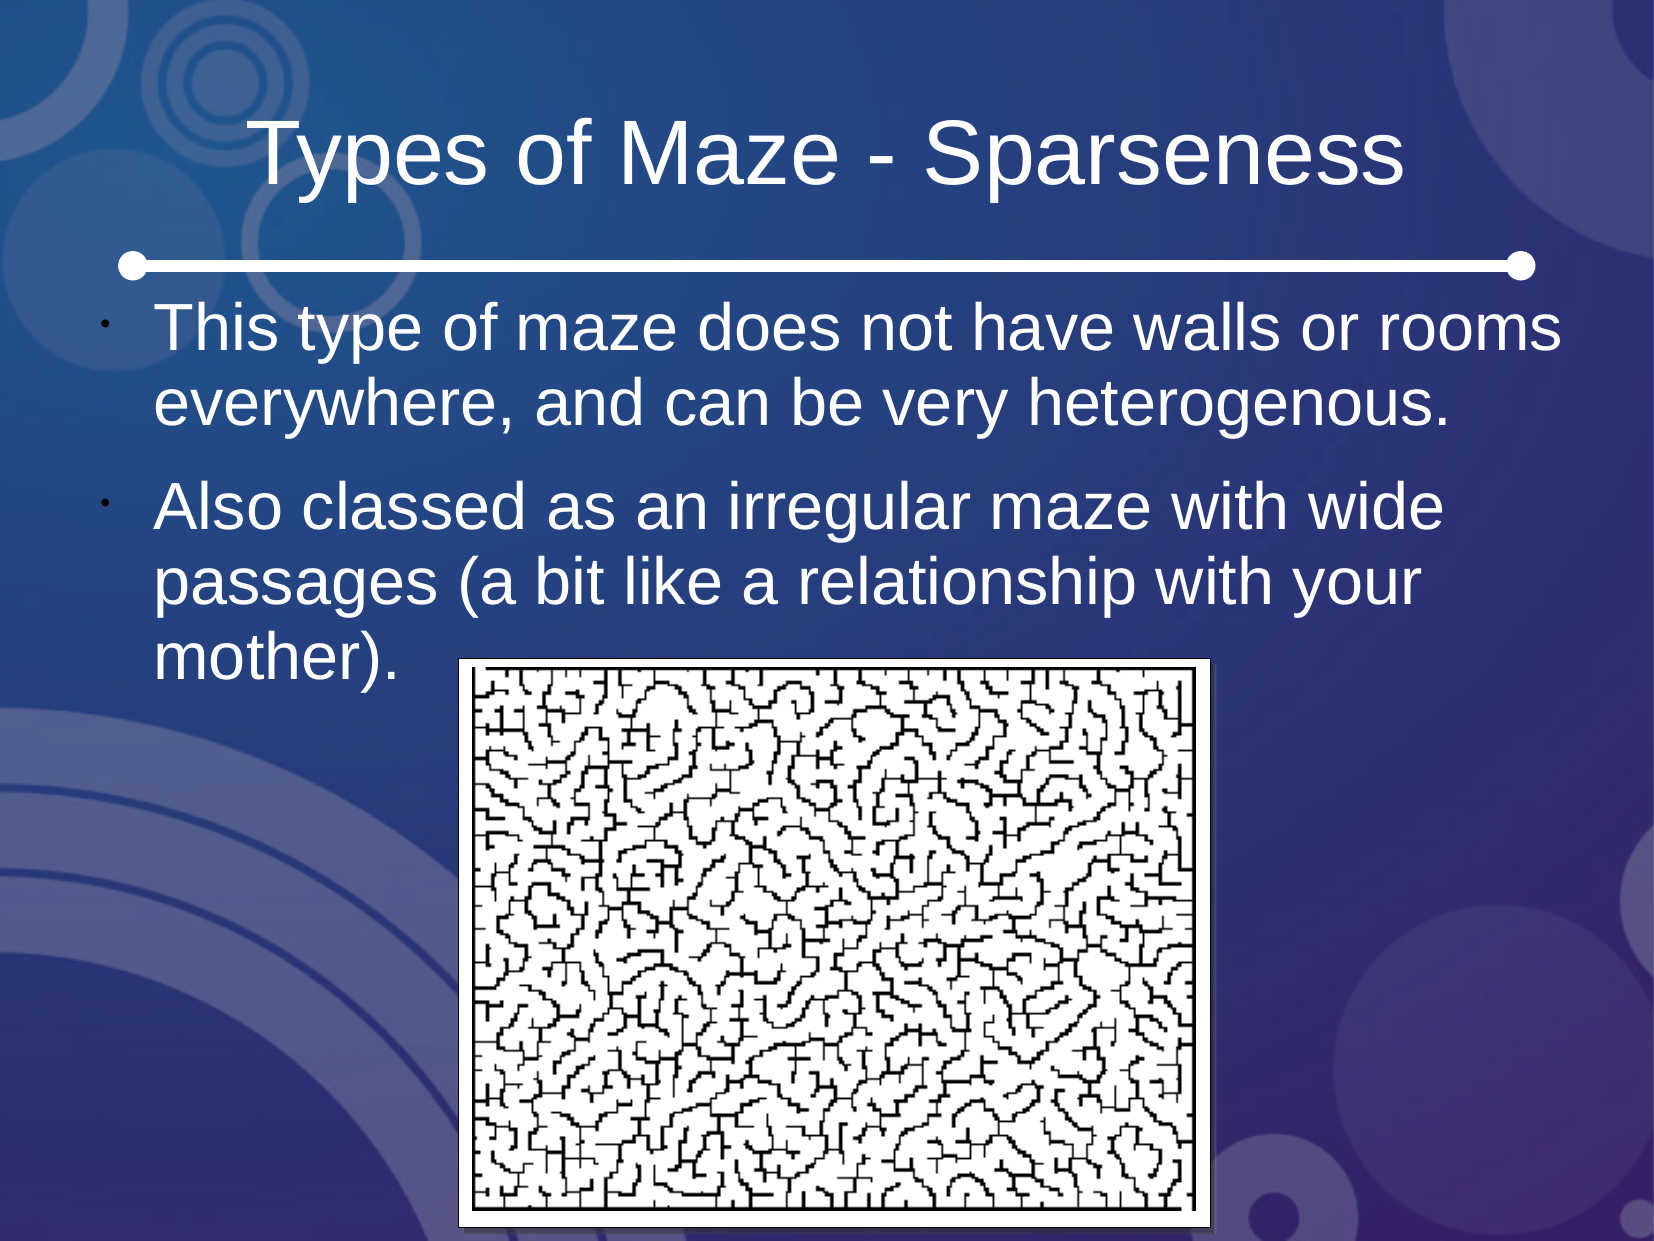

# Types of Maze - Sparseness
This type of maze does not have walls or rooms everywhere, and can be very heterogenous.
Also classed as an irregular maze with wide passages (a bit like a relationship with your mother).